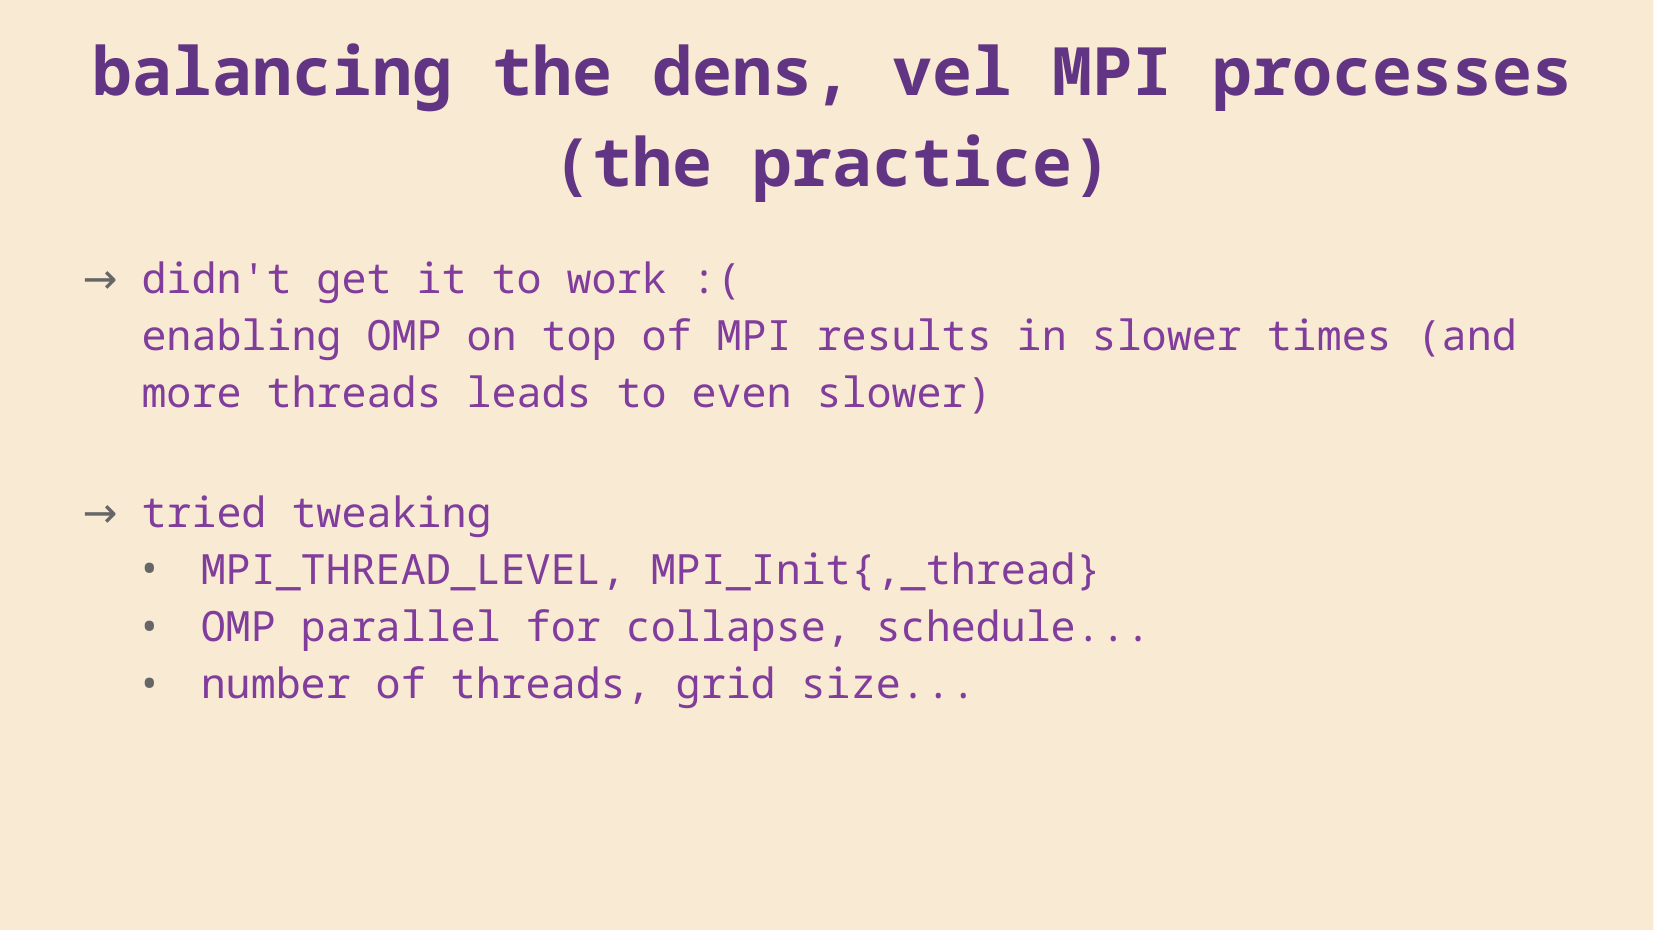

# balancing the dens, vel MPI processes (the practice)
didn't get it to work :(
enabling OMP on top of MPI results in slower times (and more threads leads to even slower)
tried tweaking
MPI_THREAD_LEVEL, MPI_Init{,_thread}
OMP parallel for collapse, schedule...
number of threads, grid size...